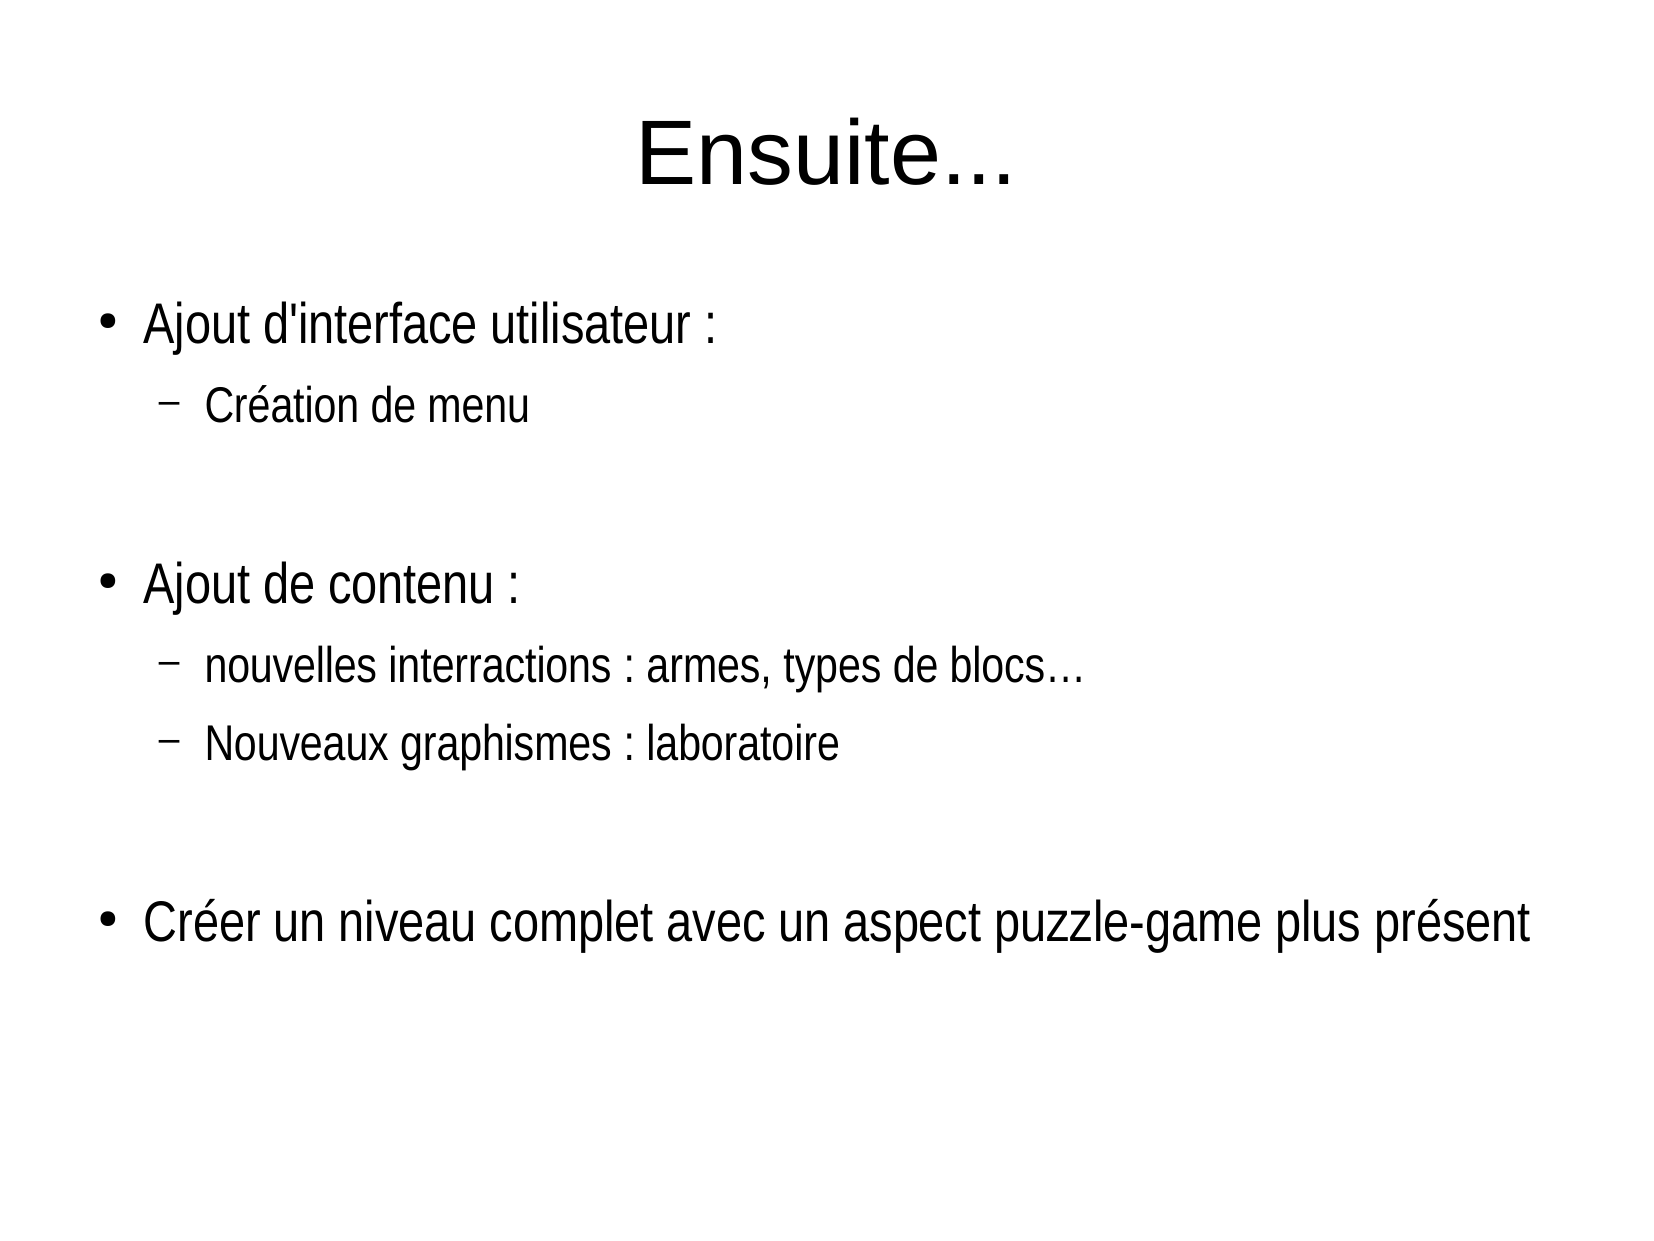

# Ensuite...
Ajout d'interface utilisateur :
Création de menu
Ajout de contenu :
nouvelles interractions : armes, types de blocs…
Nouveaux graphismes : laboratoire
Créer un niveau complet avec un aspect puzzle-game plus présent